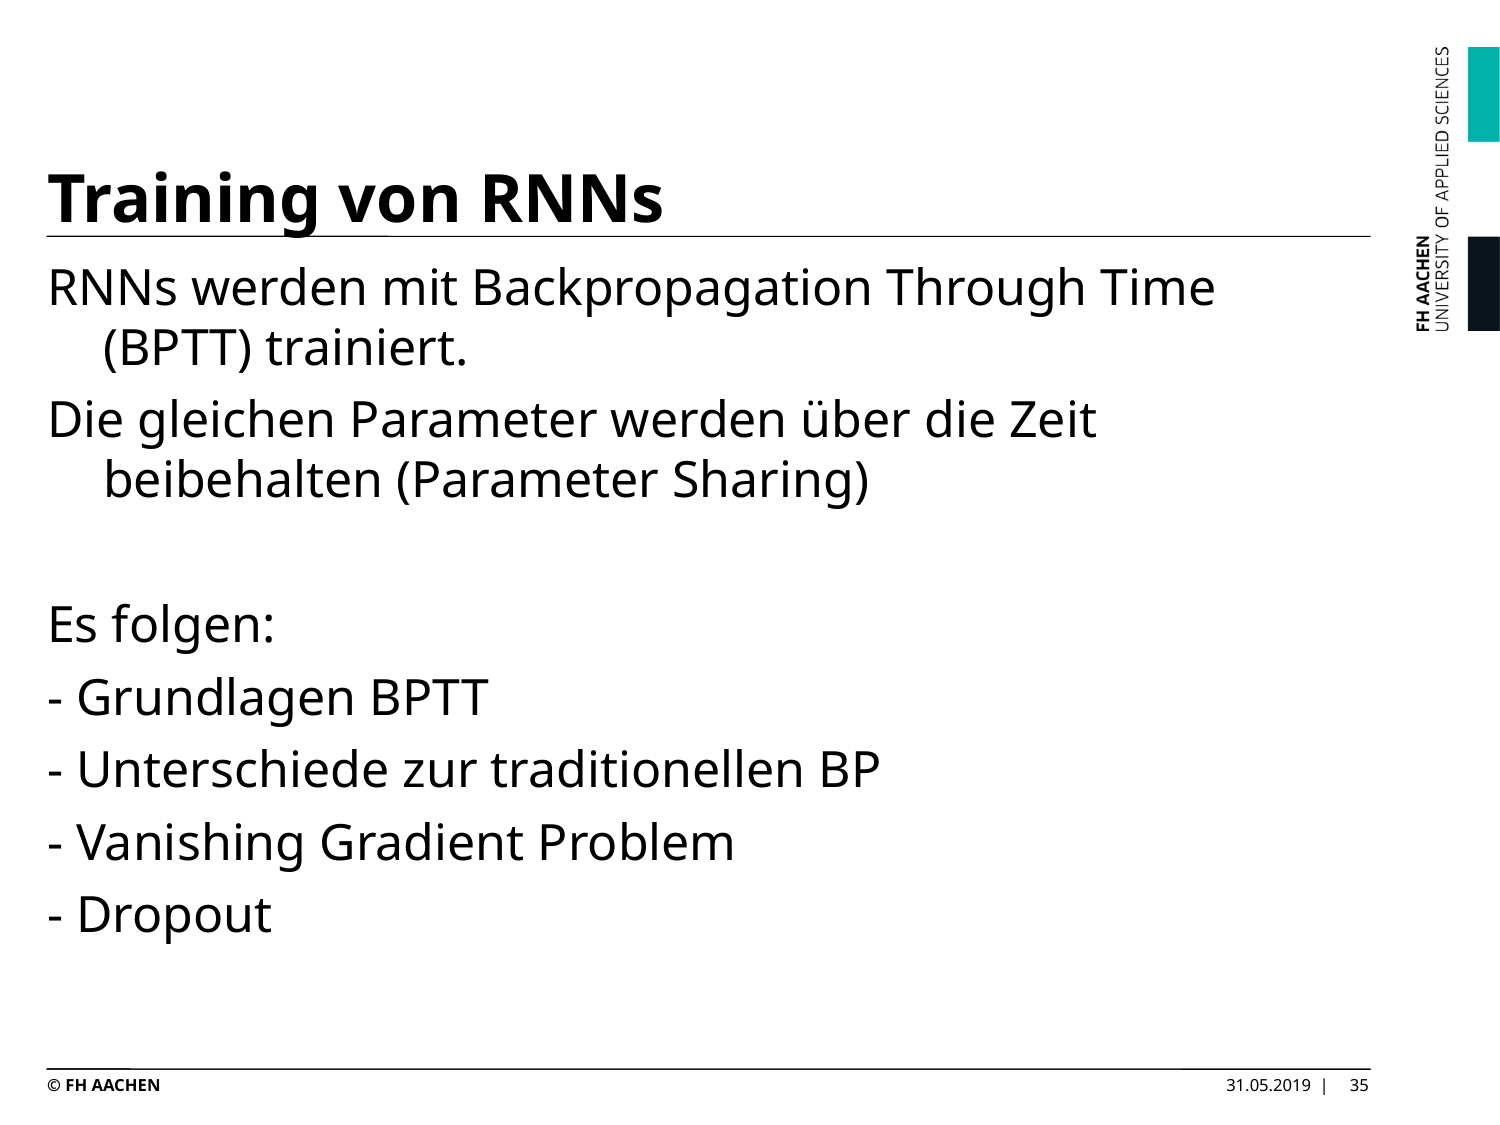

# Training von RNNs
RNNs werden mit Backpropagation Through Time (BPTT) trainiert.
Die gleichen Parameter werden über die Zeit beibehalten (Parameter Sharing)
Es folgen:
- Grundlagen BPTT
- Unterschiede zur traditionellen BP
- Vanishing Gradient Problem
- Dropout
31.05.2019
35